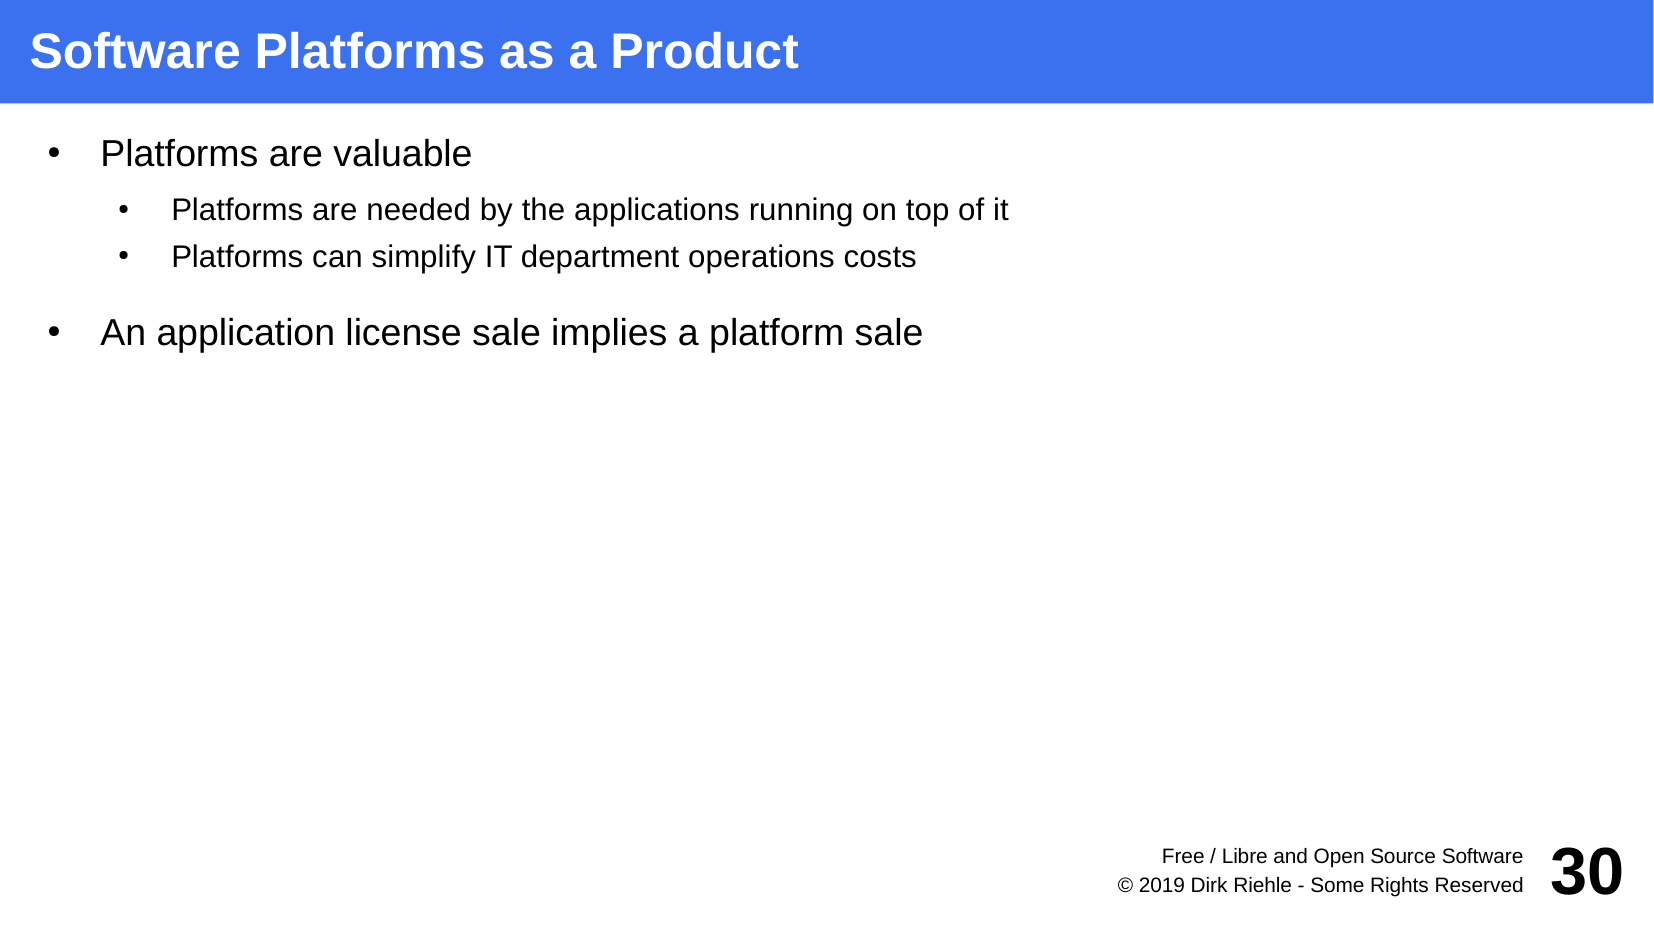

# Software Platforms as a Product
Platforms are valuable
Platforms are needed by the applications running on top of it
Platforms can simplify IT department operations costs
An application license sale implies a platform sale
Free / Libre and Open Source Software
30
© 2019 Dirk Riehle - Some Rights Reserved